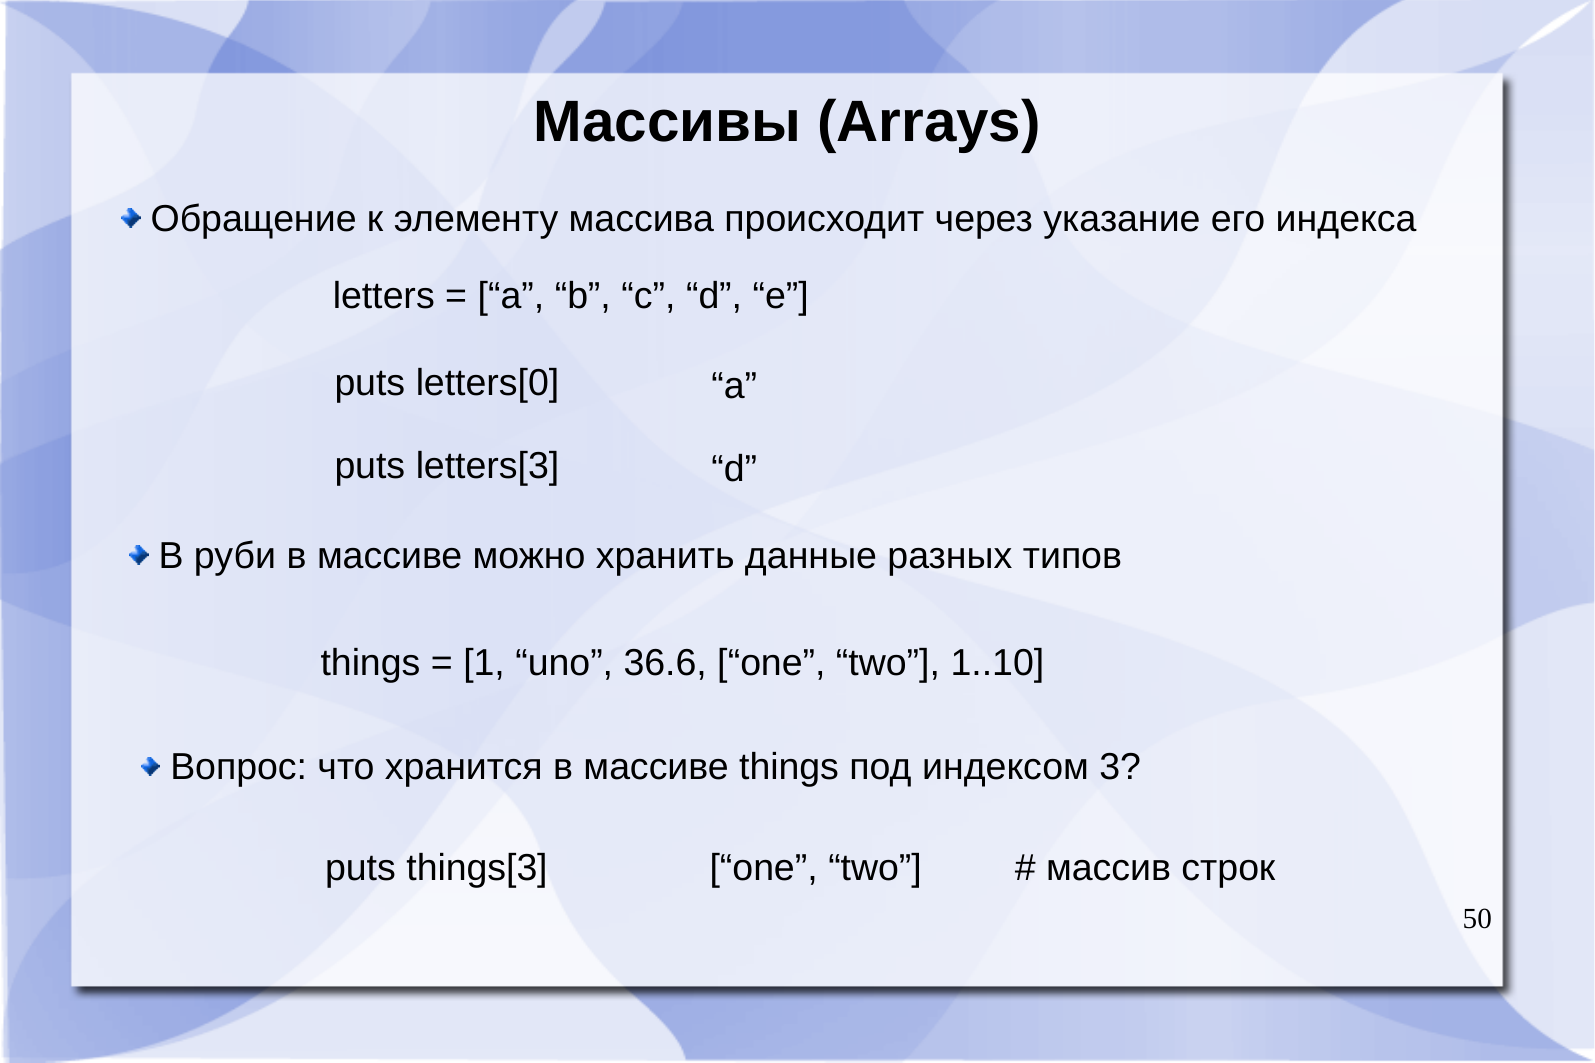

# Массивы (Arrays)
 Обращение к элементу массива происходит через указание его индекса
letters = [“a”, “b”, “c”, “d”, “e”]
puts letters[0]
puts letters[3]
“a”
“d”
 В руби в массиве можно хранить данные разных типов
things = [1, “uno”, 36.6, [“one”, “two”], 1..10]
 Вопрос: что хранится в массиве things под индексом 3?
 puts things[3]
[“one”, “two”]
# массив строк
50